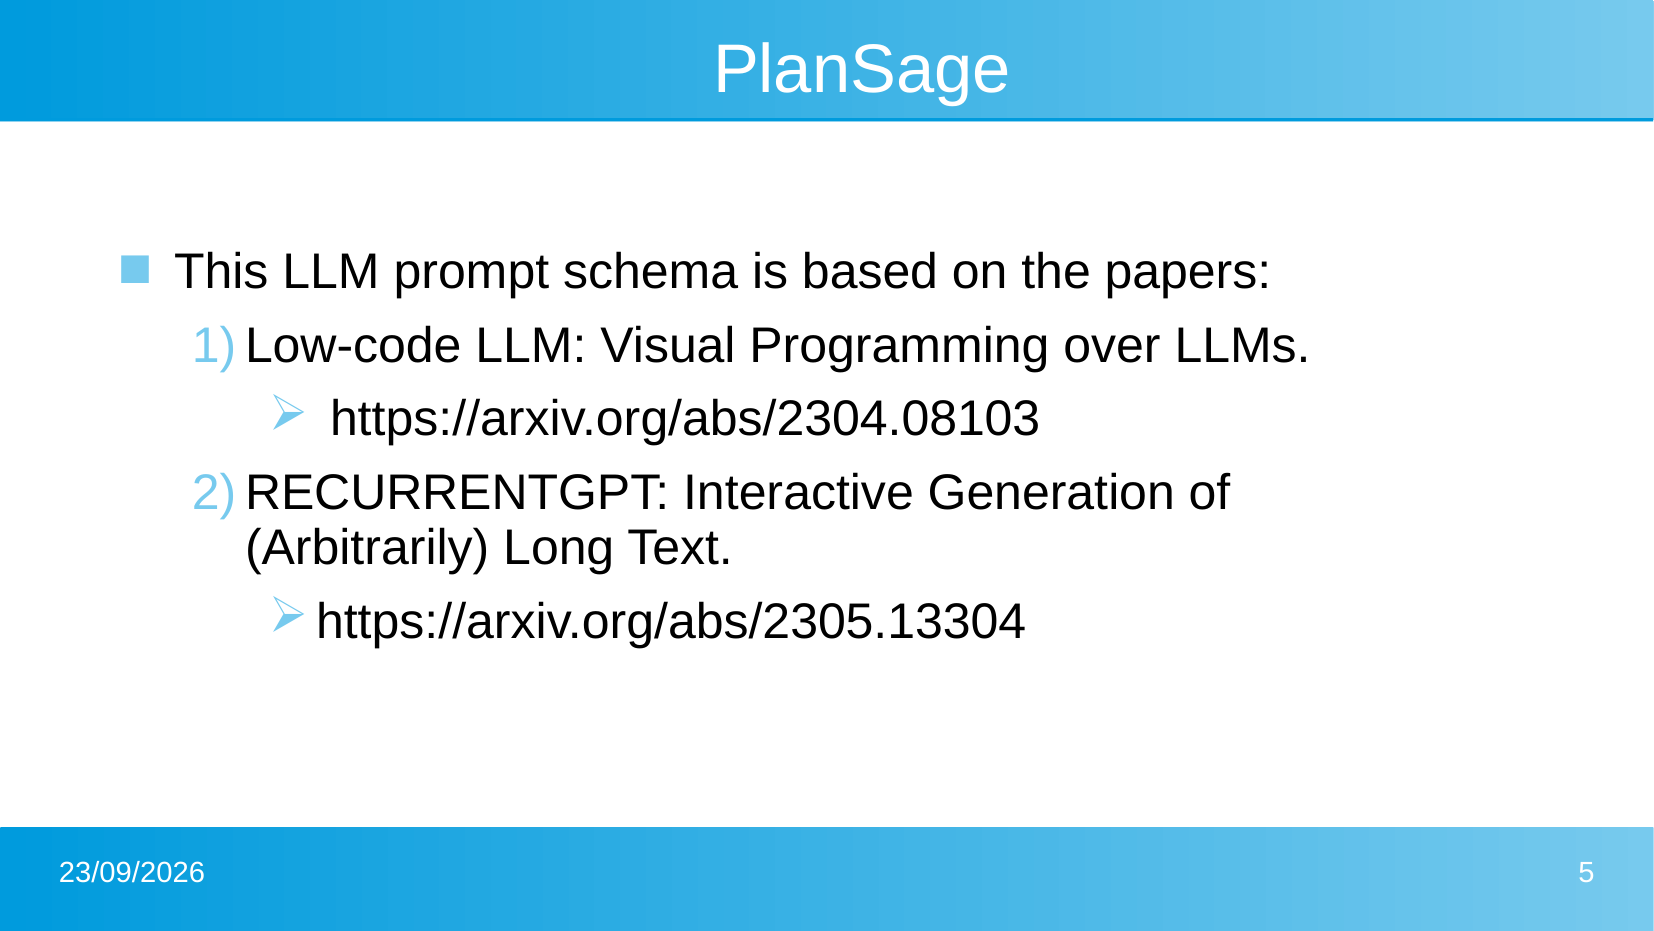

# PlanSage
This LLM prompt schema is based on the papers:
Low-code LLM: Visual Programming over LLMs.
 https://arxiv.org/abs/2304.08103
RECURRENTGPT: Interactive Generation of (Arbitrarily) Long Text.
https://arxiv.org/abs/2305.13304
5